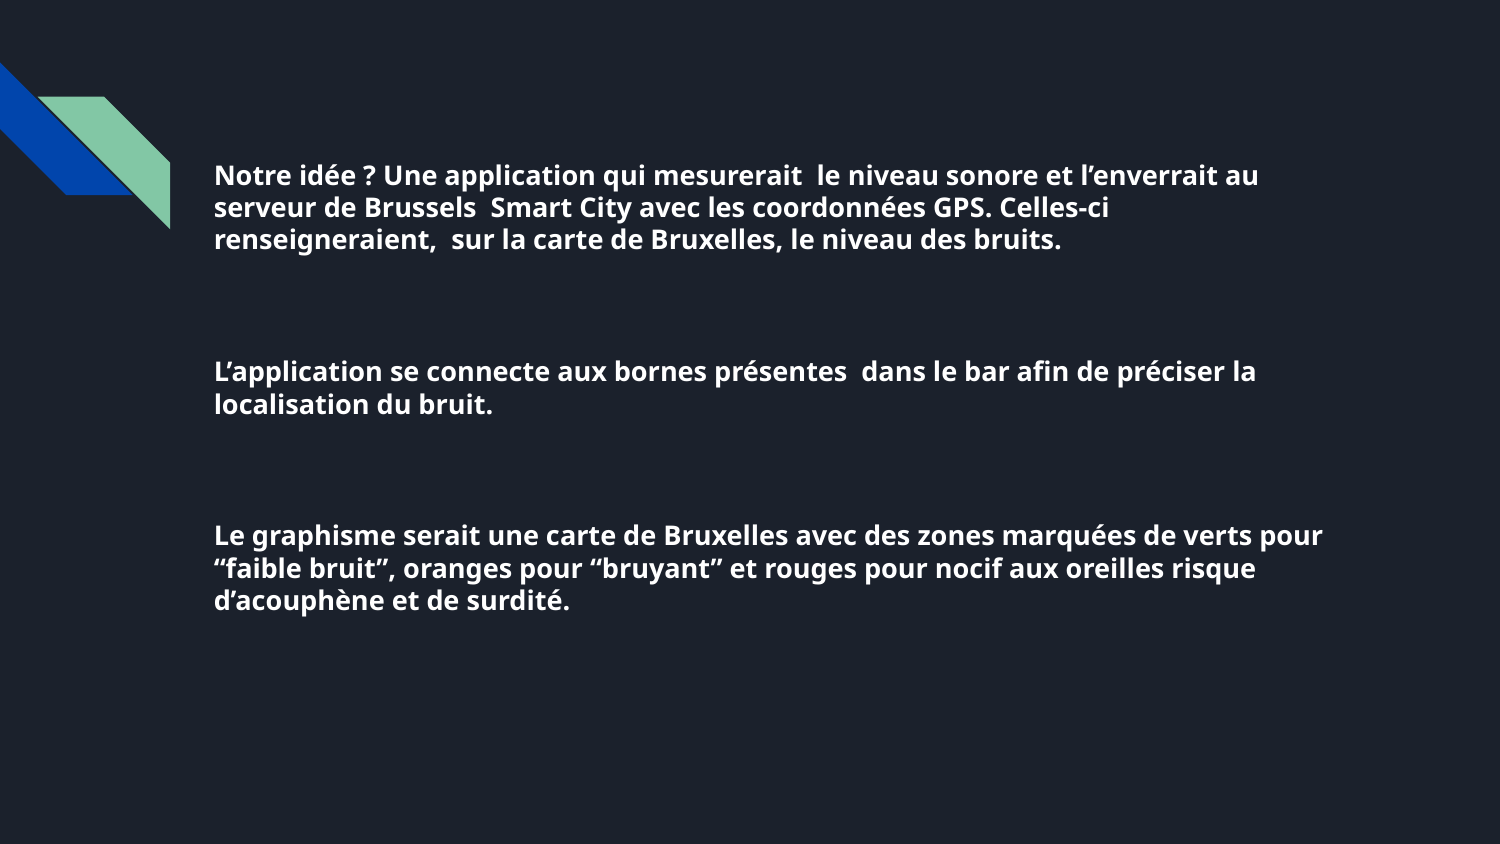

# Notre idée ? Une application qui mesurerait le niveau sonore et l’enverrait au serveur de Brussels Smart City avec les coordonnées GPS. Celles-ci renseigneraient, sur la carte de Bruxelles, le niveau des bruits.
L’application se connecte aux bornes présentes dans le bar afin de préciser la localisation du bruit.
Le graphisme serait une carte de Bruxelles avec des zones marquées de verts pour “faible bruit”, oranges pour “bruyant” et rouges pour nocif aux oreilles risque d’acouphène et de surdité.